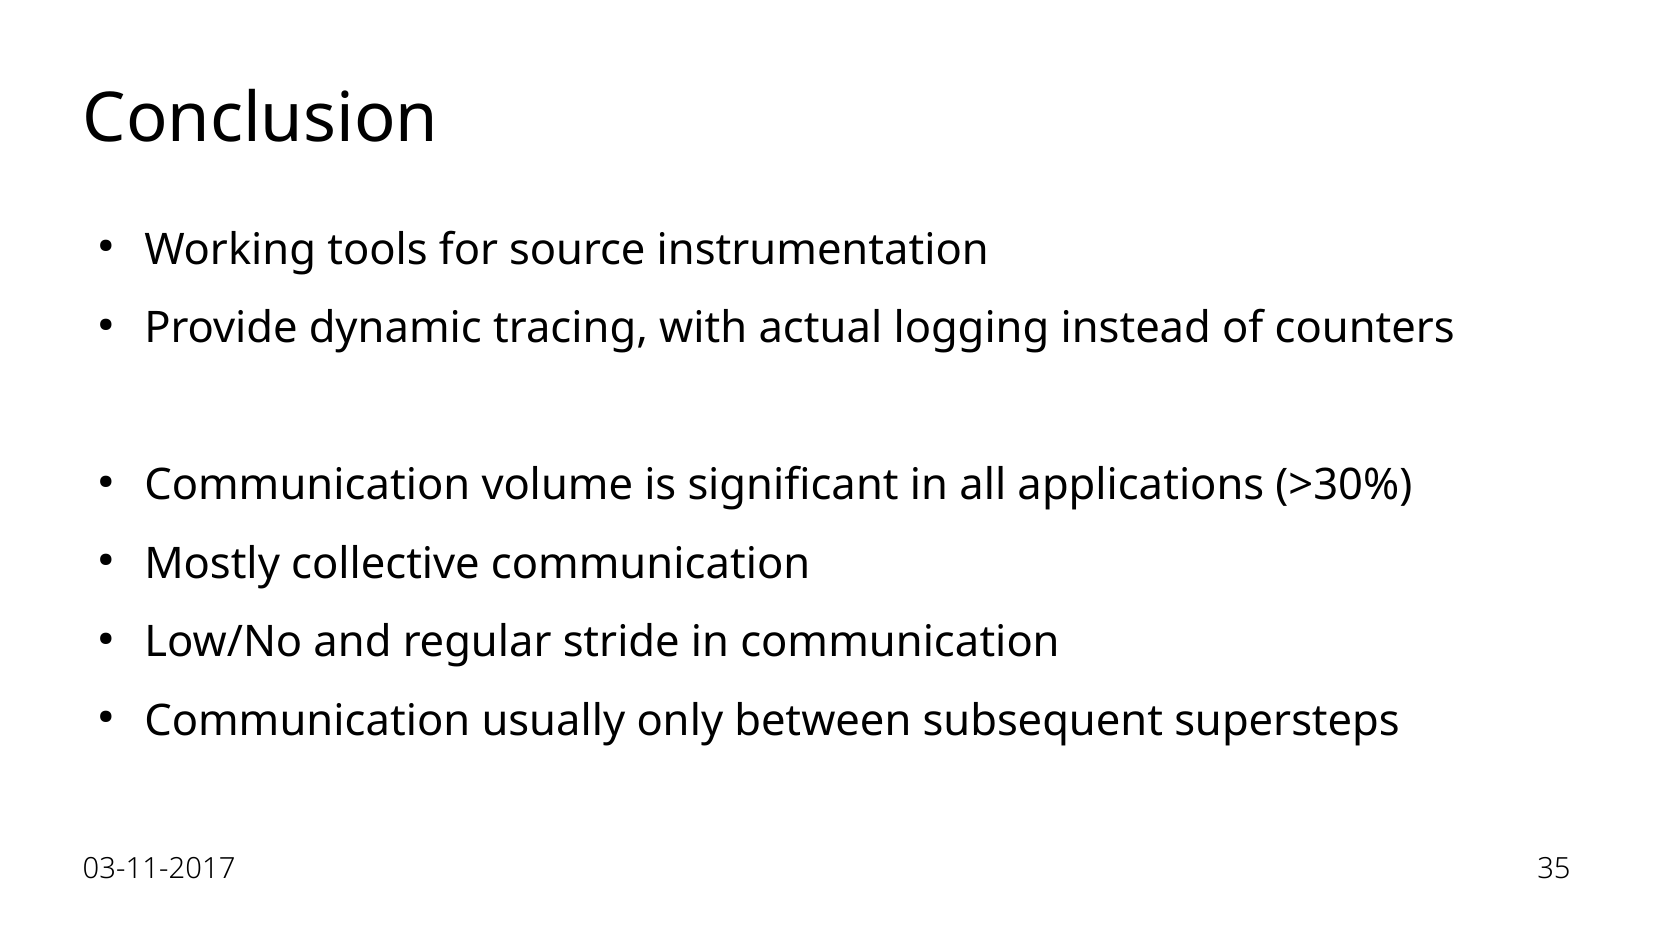

# Conclusion
Working tools for source instrumentation
Provide dynamic tracing, with actual logging instead of counters
Communication volume is significant in all applications (>30%)
Mostly collective communication
Low/No and regular stride in communication
Communication usually only between subsequent supersteps
03-11-2017
35